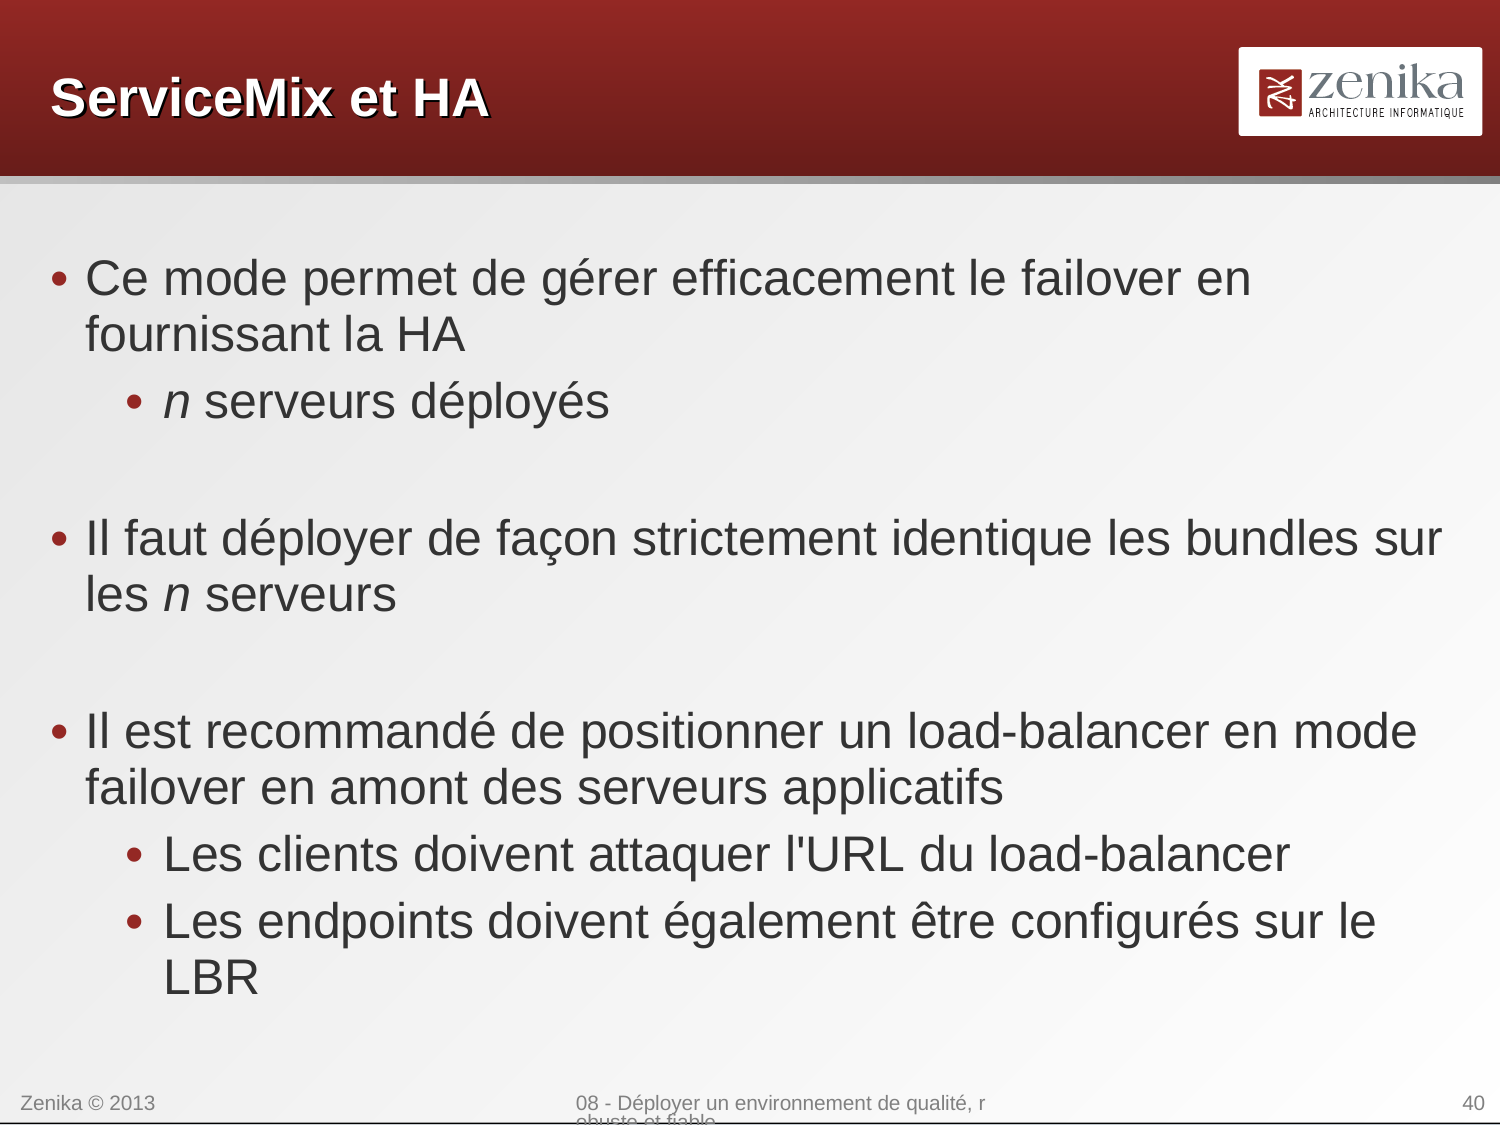

# ServiceMix et HA
Ce mode permet de gérer efficacement le failover en fournissant la HA
n serveurs déployés
Il faut déployer de façon strictement identique les bundles sur les n serveurs
Il est recommandé de positionner un load-balancer en mode failover en amont des serveurs applicatifs
Les clients doivent attaquer l'URL du load-balancer
Les endpoints doivent également être configurés sur le LBR